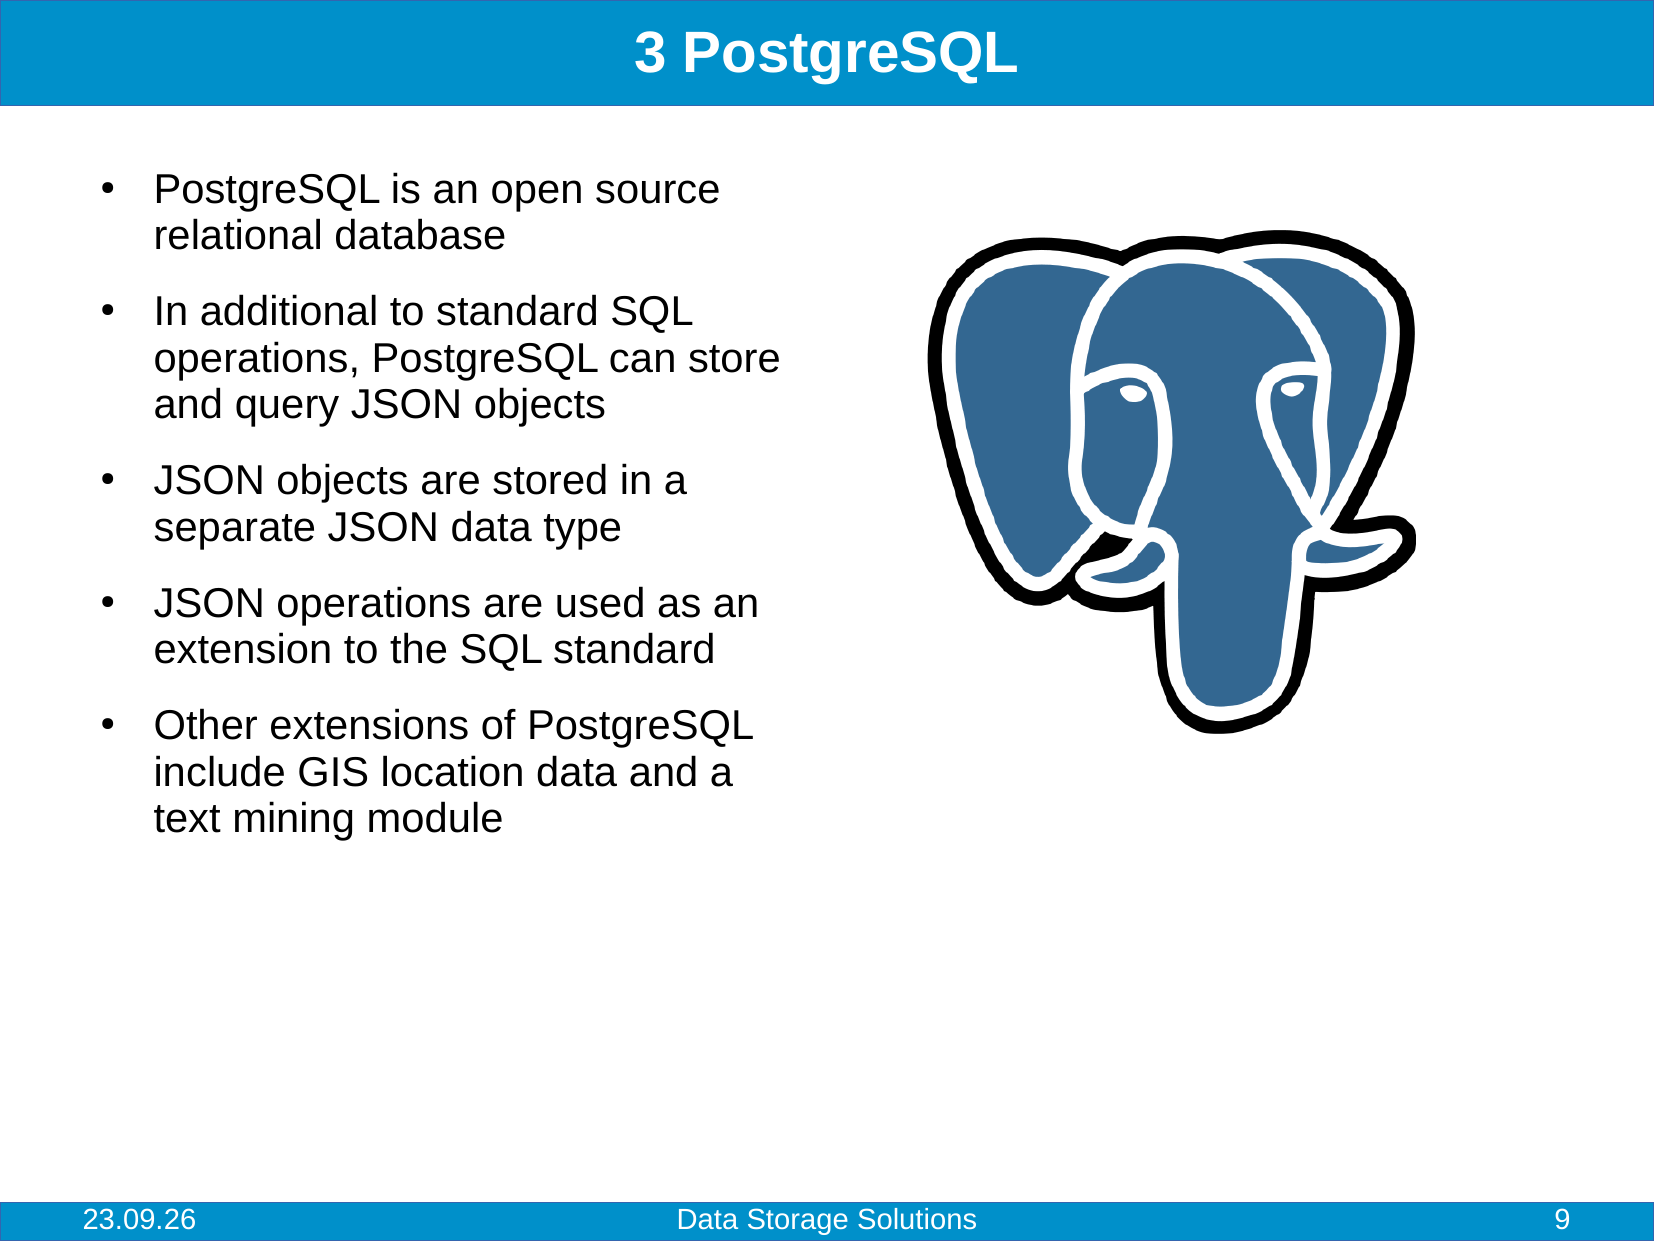

# 3 PostgreSQL
PostgreSQL is an open source relational database
In additional to standard SQL operations, PostgreSQL can store and query JSON objects
JSON objects are stored in a separate JSON data type
JSON operations are used as an extension to the SQL standard
Other extensions of PostgreSQL include GIS location data and a text mining module
Data Storage Solutions
9